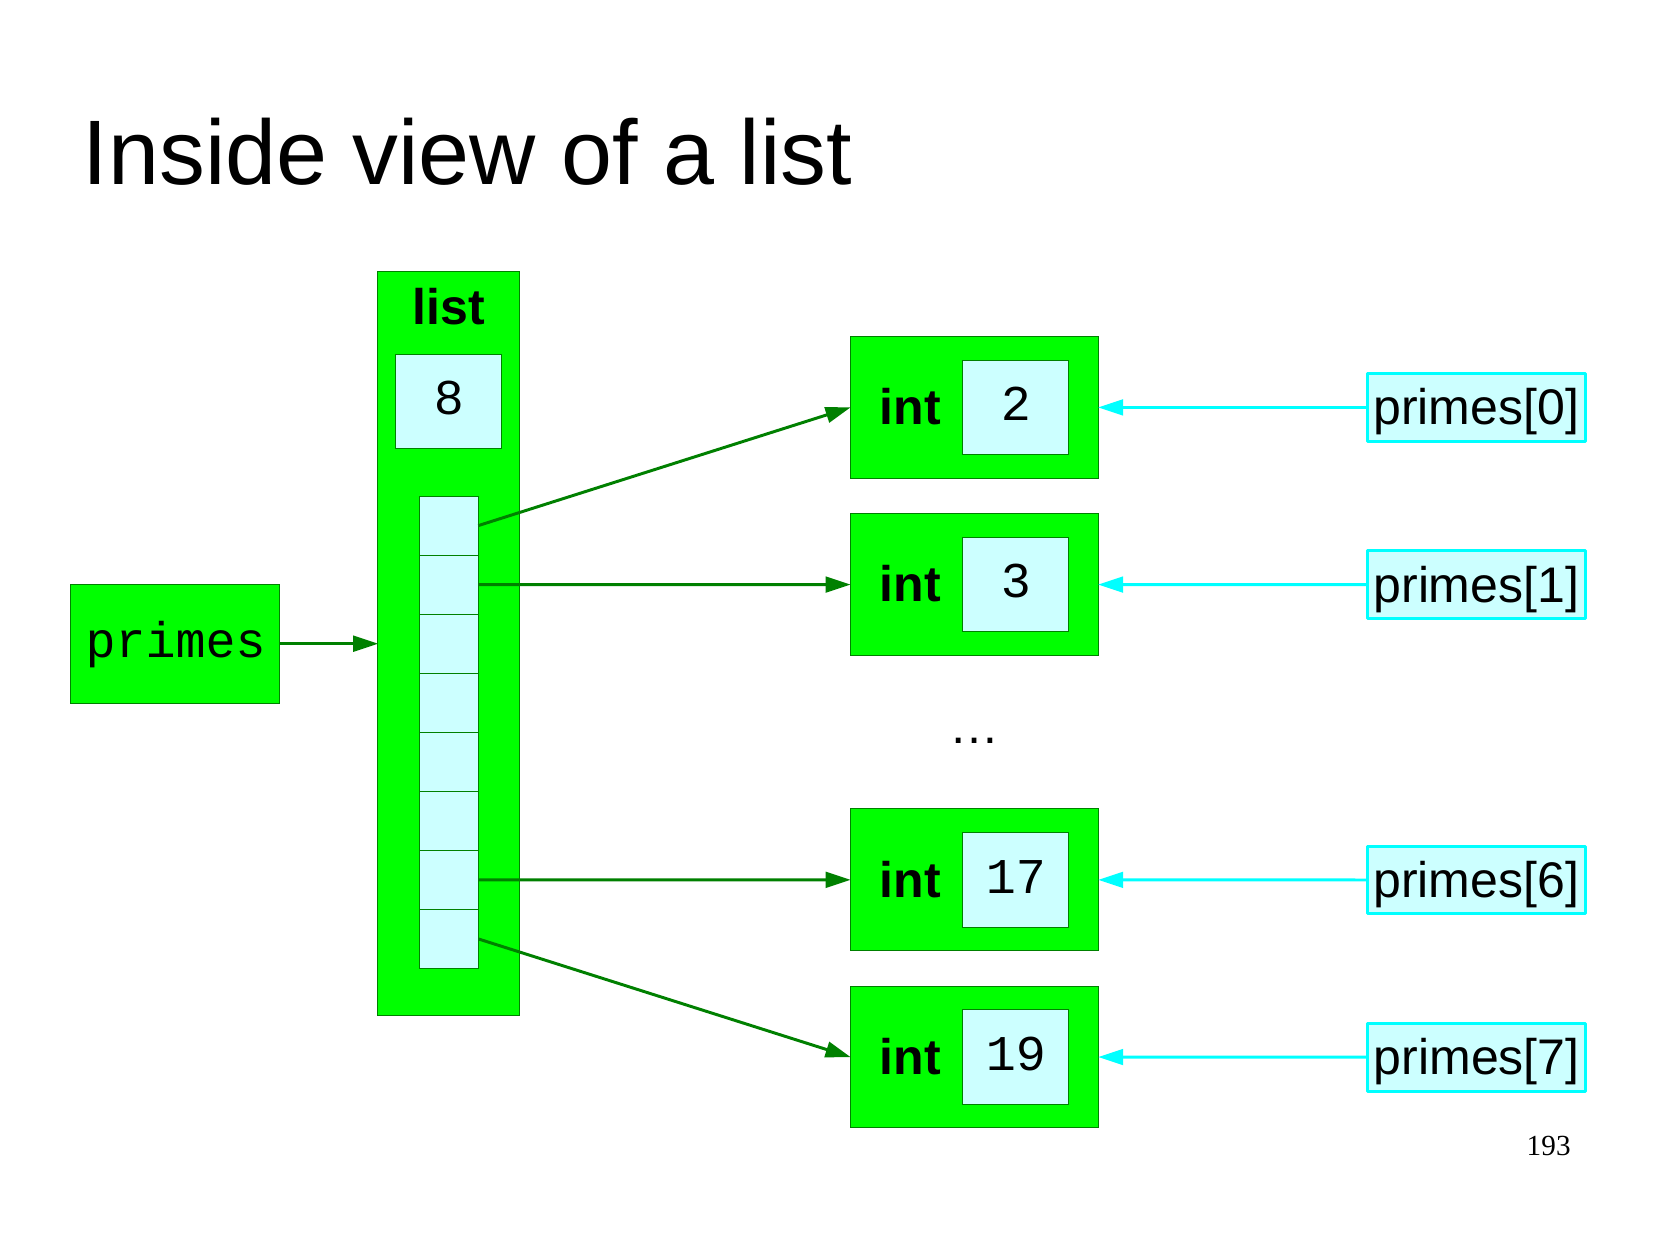

# Inside view of a list
list
int
2
8
primes[0]
int
3
primes[1]
primes
…
int
17
primes[6]
int
19
primes[7]
193